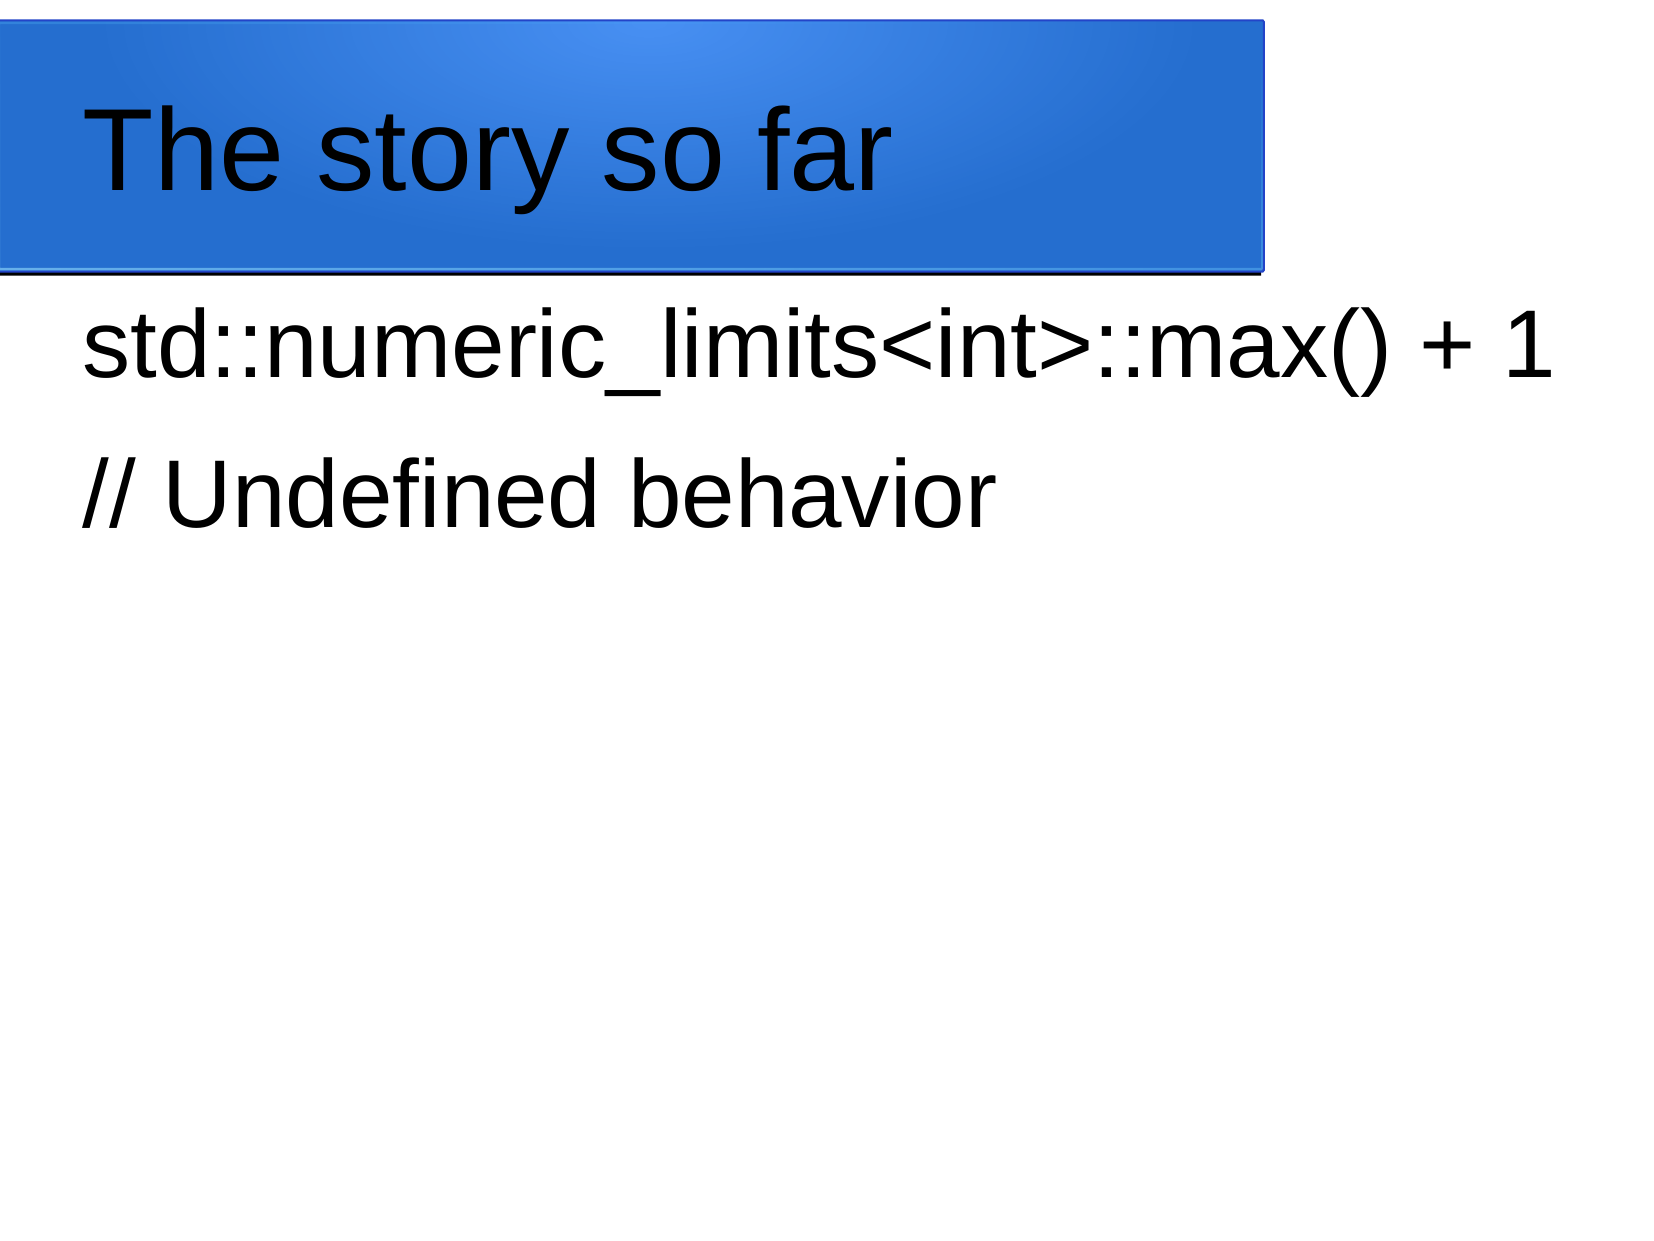

# The story so far
std::numeric_limits<int>::max() + 1
// Undefined behavior